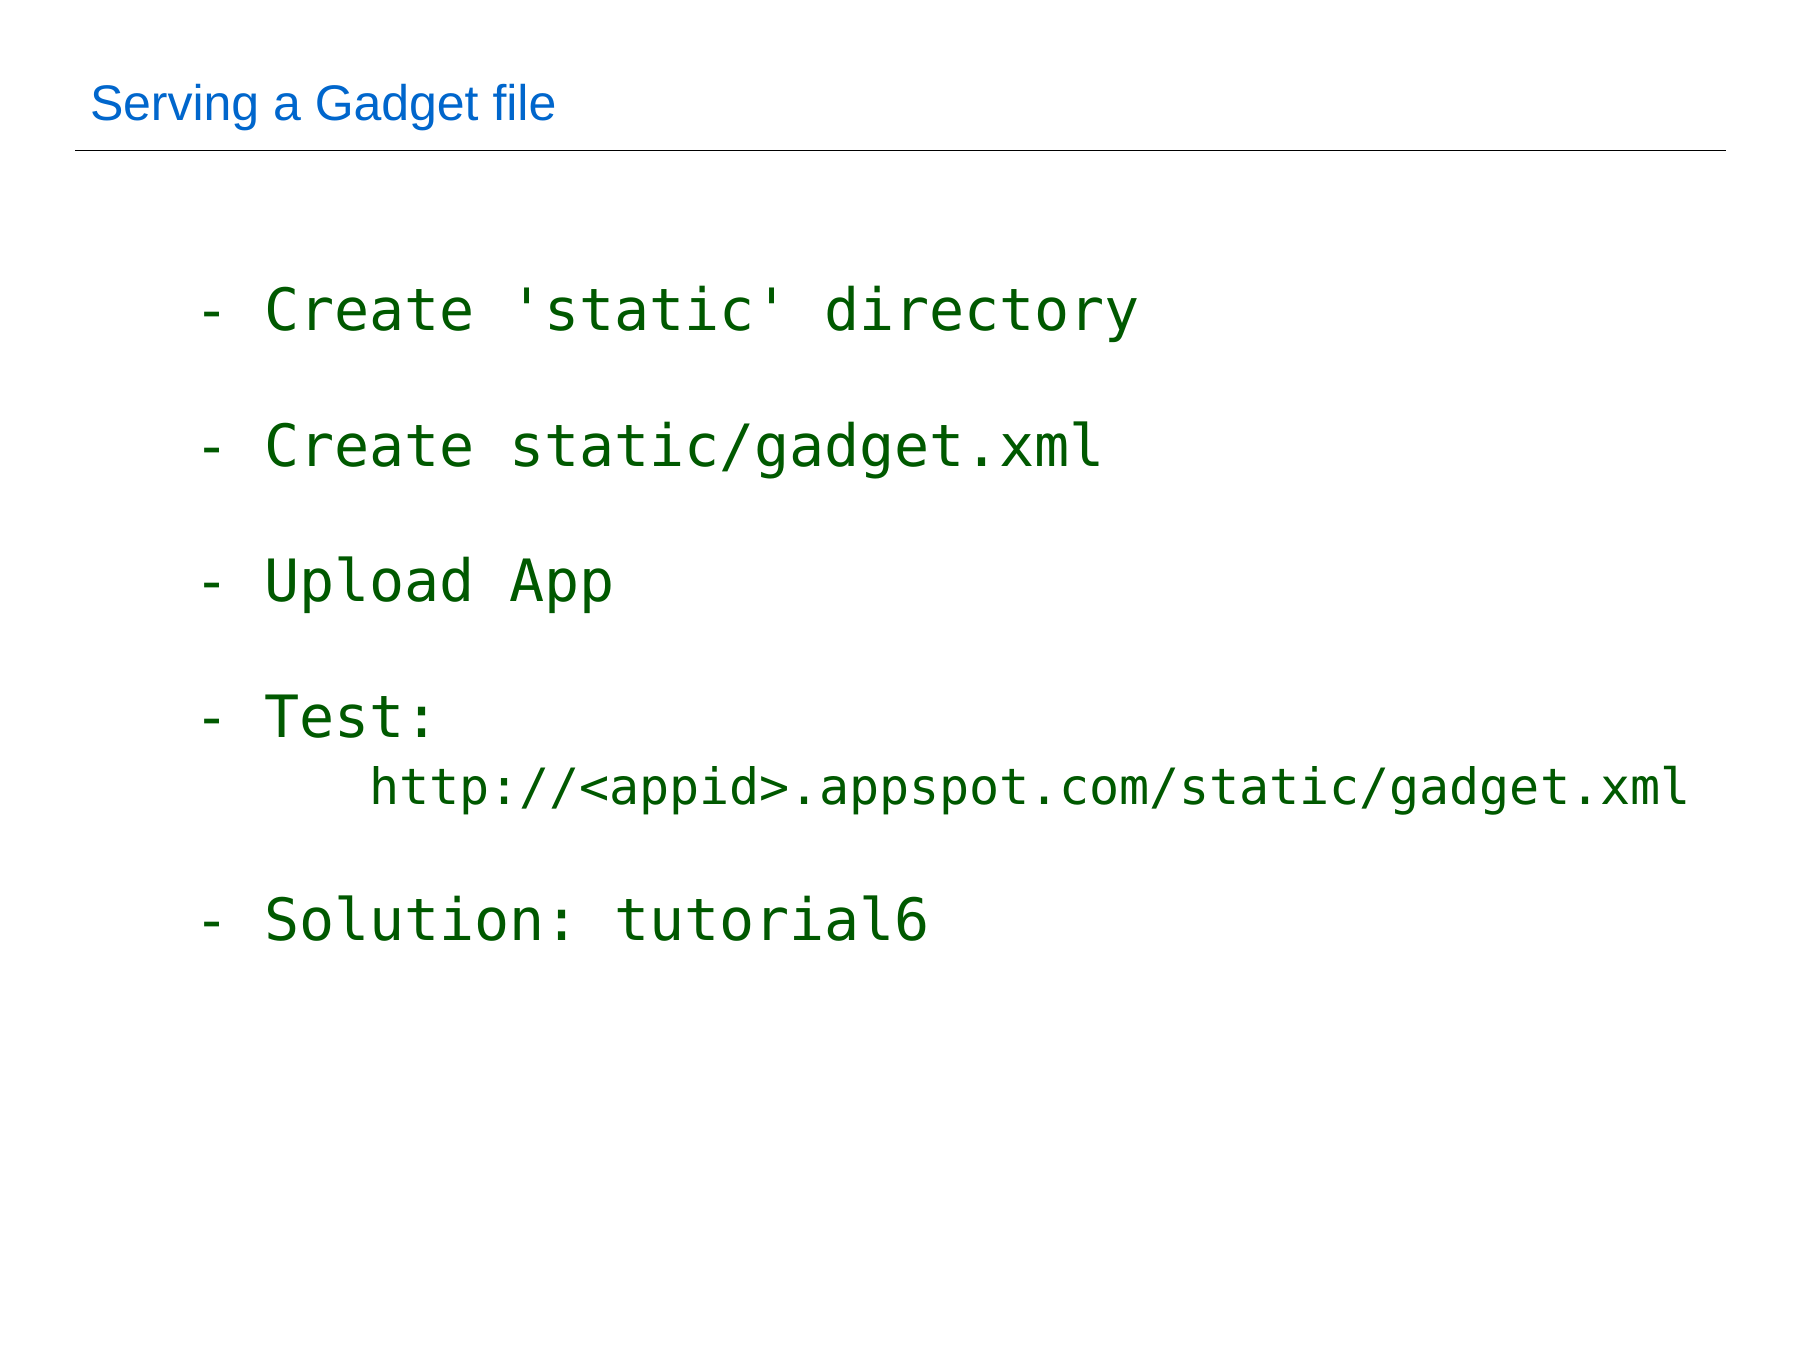

# Serving a Gadget file
- Create 'static' directory
- Create static/gadget.xml
- Upload App
- Test:
 http://<appid>.appspot.com/static/gadget.xml
- Solution: tutorial6